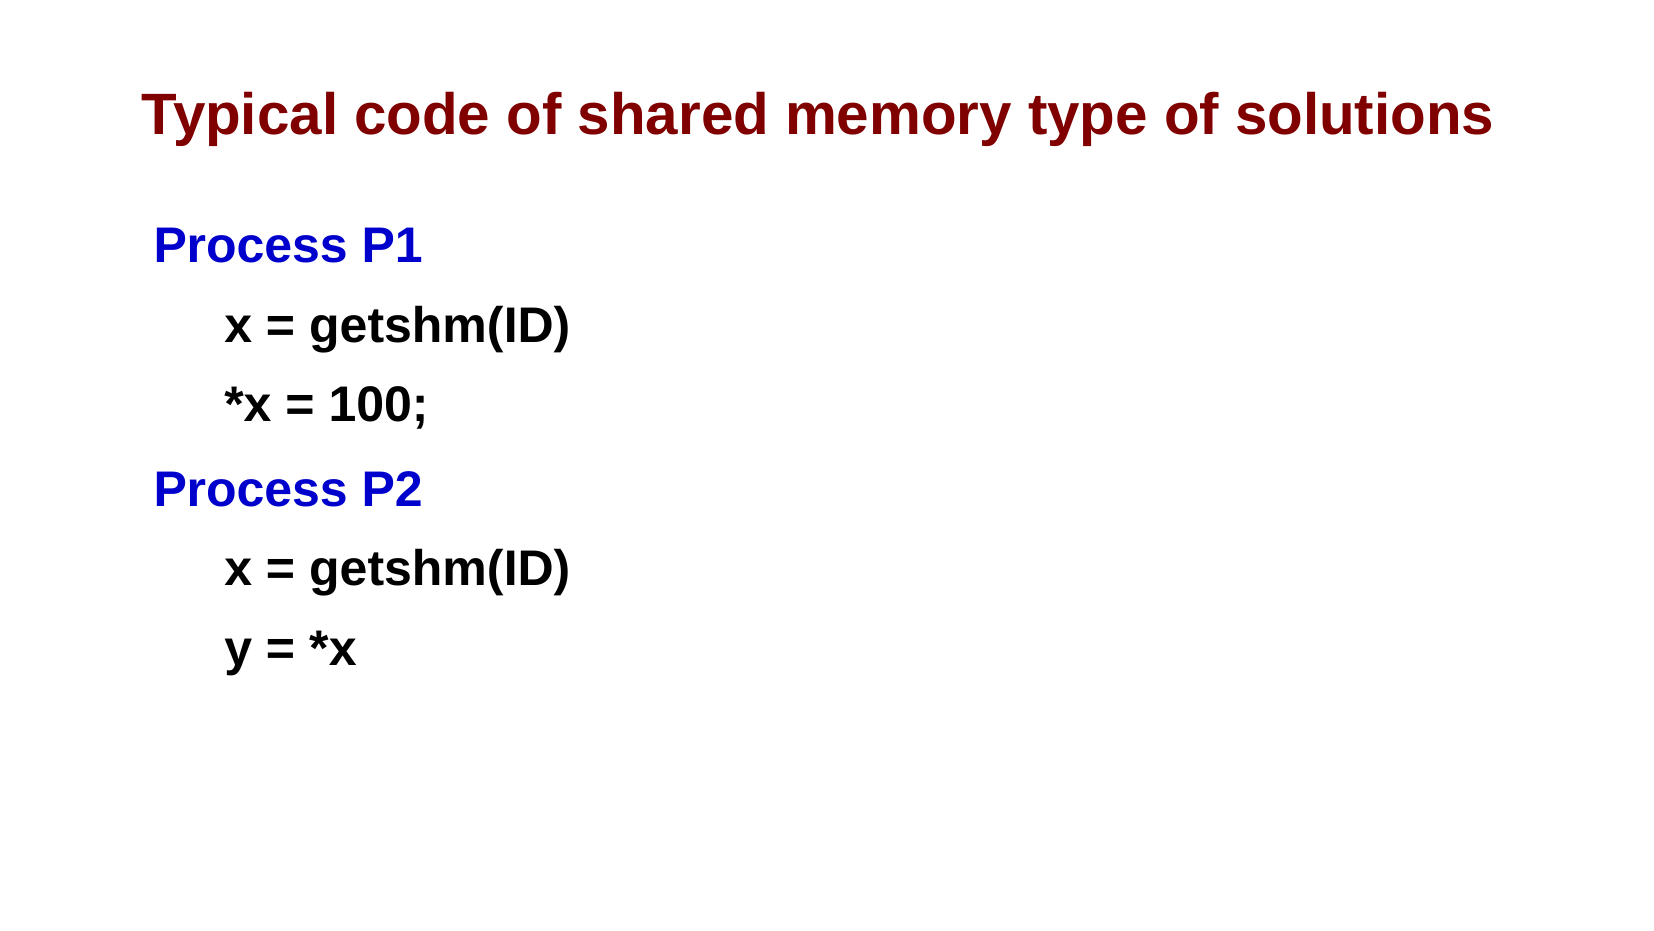

# Typical code of shared memory type of solutions
Process P1
x = getshm(ID)
*x = 100;
Process P2
x = getshm(ID)
y = *x